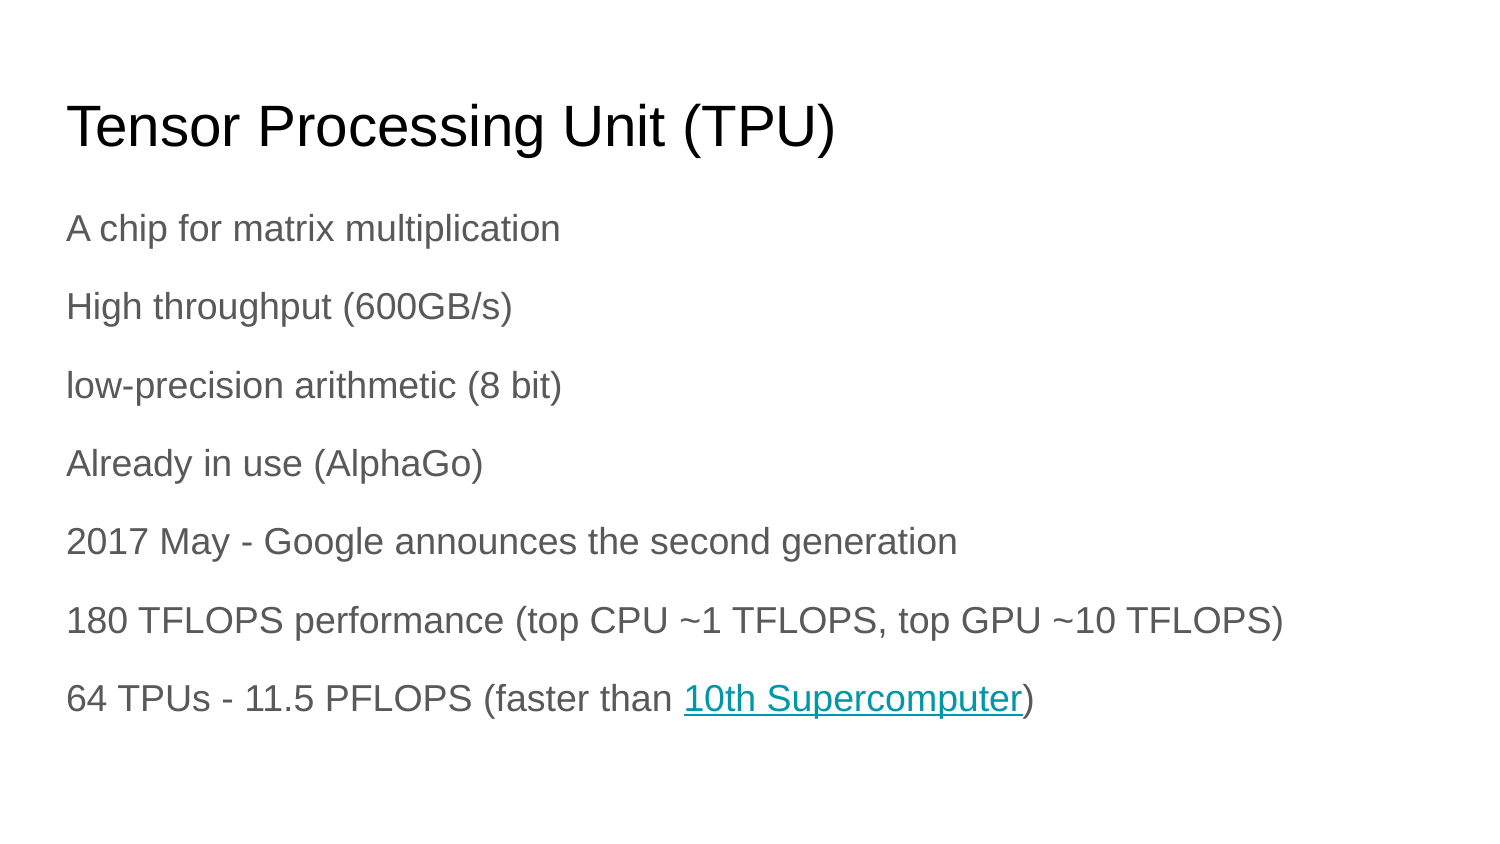

# Tensor Processing Unit (TPU)
A chip for matrix multiplication
High throughput (600GB/s)
low-precision arithmetic (8 bit)
Already in use (AlphaGo)
2017 May - Google announces the second generation
180 TFLOPS performance (top CPU ~1 TFLOPS, top GPU ~10 TFLOPS)
64 TPUs - 11.5 PFLOPS (faster than 10th Supercomputer)